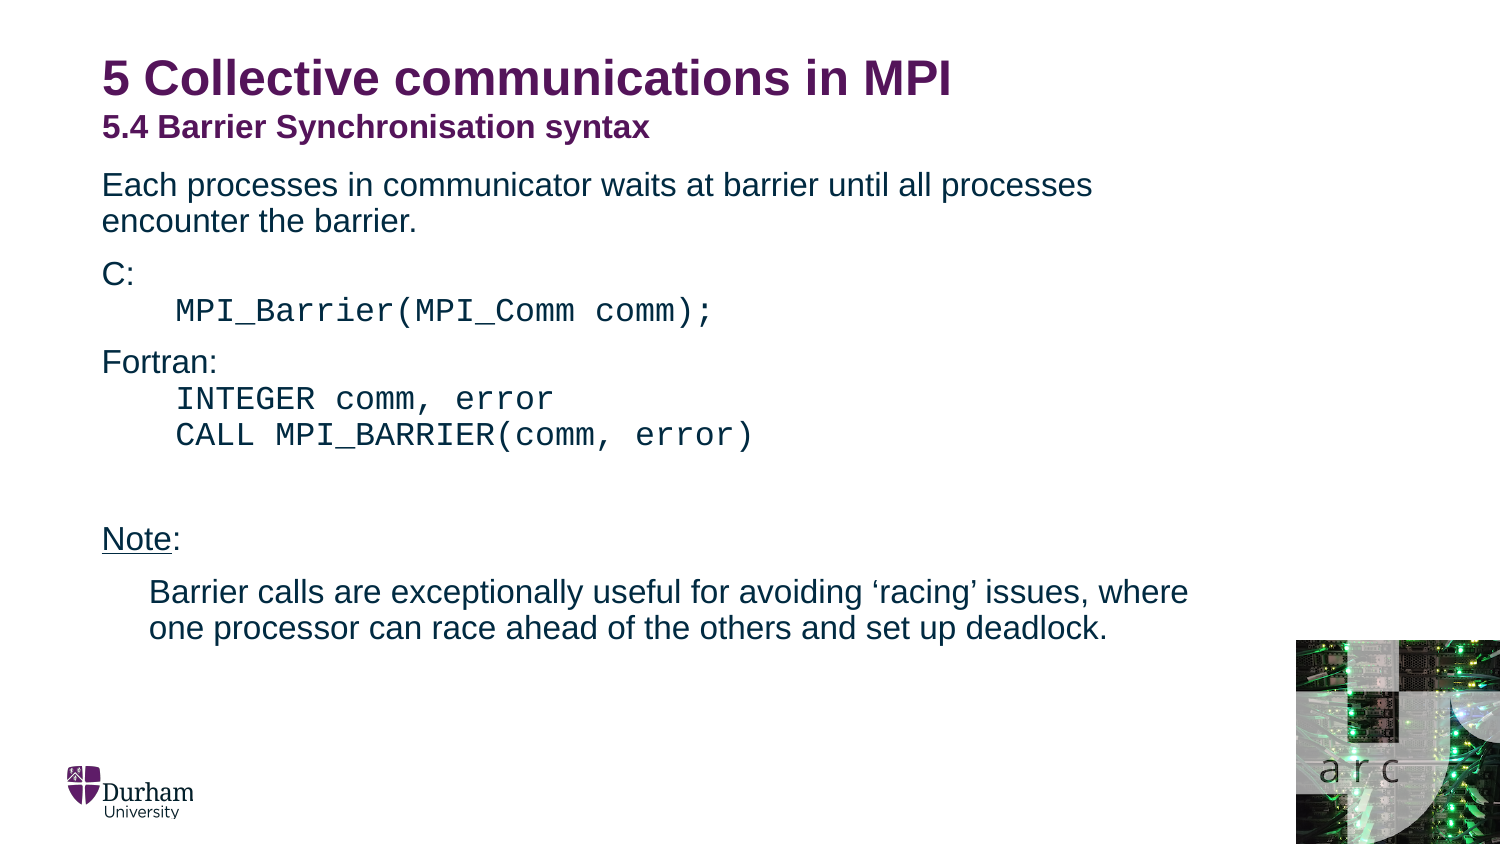

# 5 Collective communications in MPI 5.4 Barrier Synchronisation syntax
Each processes in communicator waits at barrier until all processes encounter the barrier.
C:
	MPI_Barrier(MPI_Comm comm);
Fortran:
	INTEGER comm, error
	CALL MPI_BARRIER(comm, error)
Note:
	Barrier calls are exceptionally useful for avoiding ‘racing’ issues, where one processor can race ahead of the others and set up deadlock.